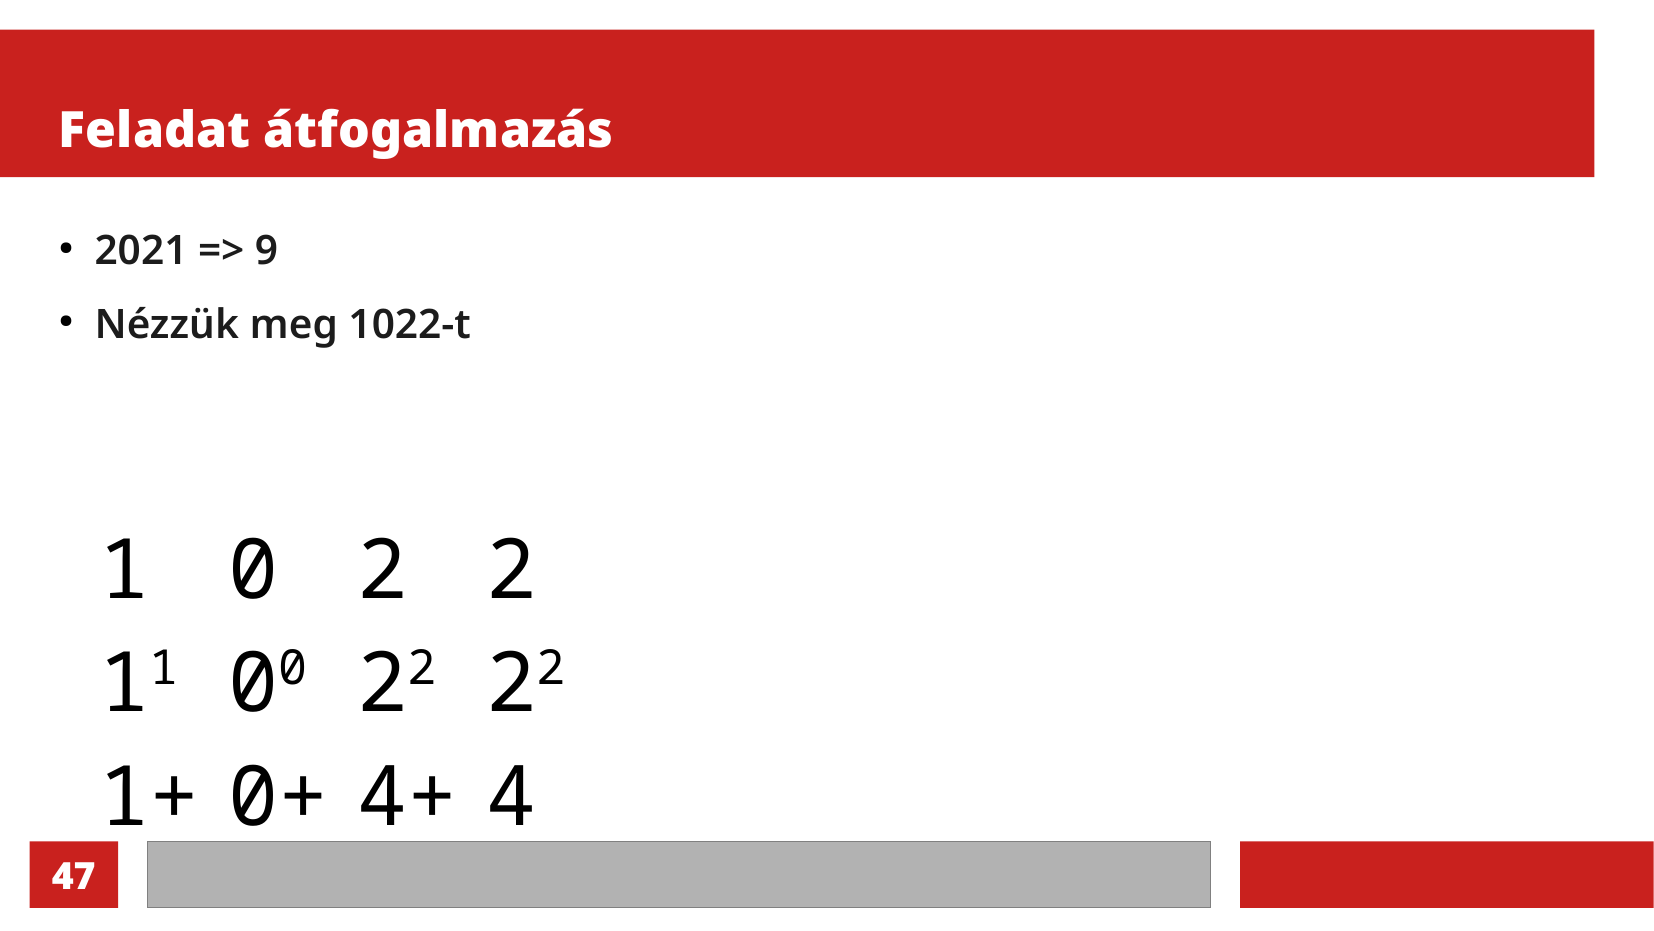

# Feladat átfogalmazás
2021 => 9
Nézzük meg 1022-t
1 0 2 2
11 00 22 22
1+ 0+ 4+ 4
47